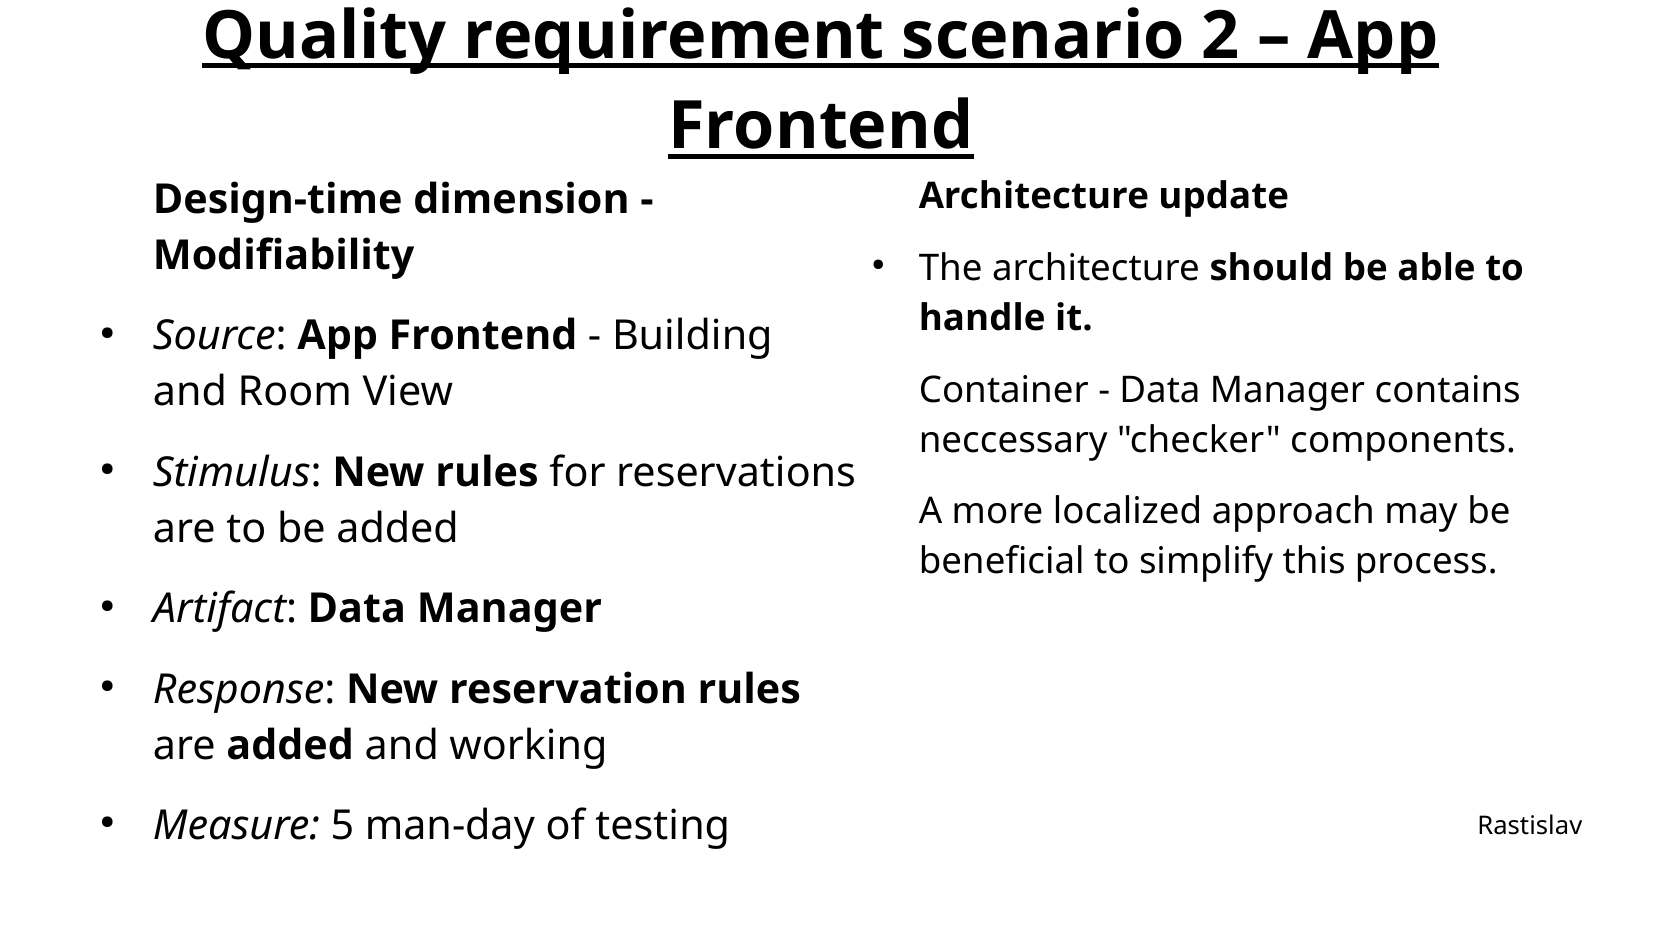

# Quality requirement scenario 2 – App Frontend
Design-time dimension - Modifiability
Source: App Frontend - Building and Room View
Stimulus: New rules for reservations are to be added
Artifact: Data Manager
Response: New reservation rules are added and working
Measure: 5 man-day of testing
Architecture update
The architecture should be able to handle it.
Container - Data Manager contains neccessary "checker" components.
A more localized approach may be beneficial to simplify this process.
Rastislav